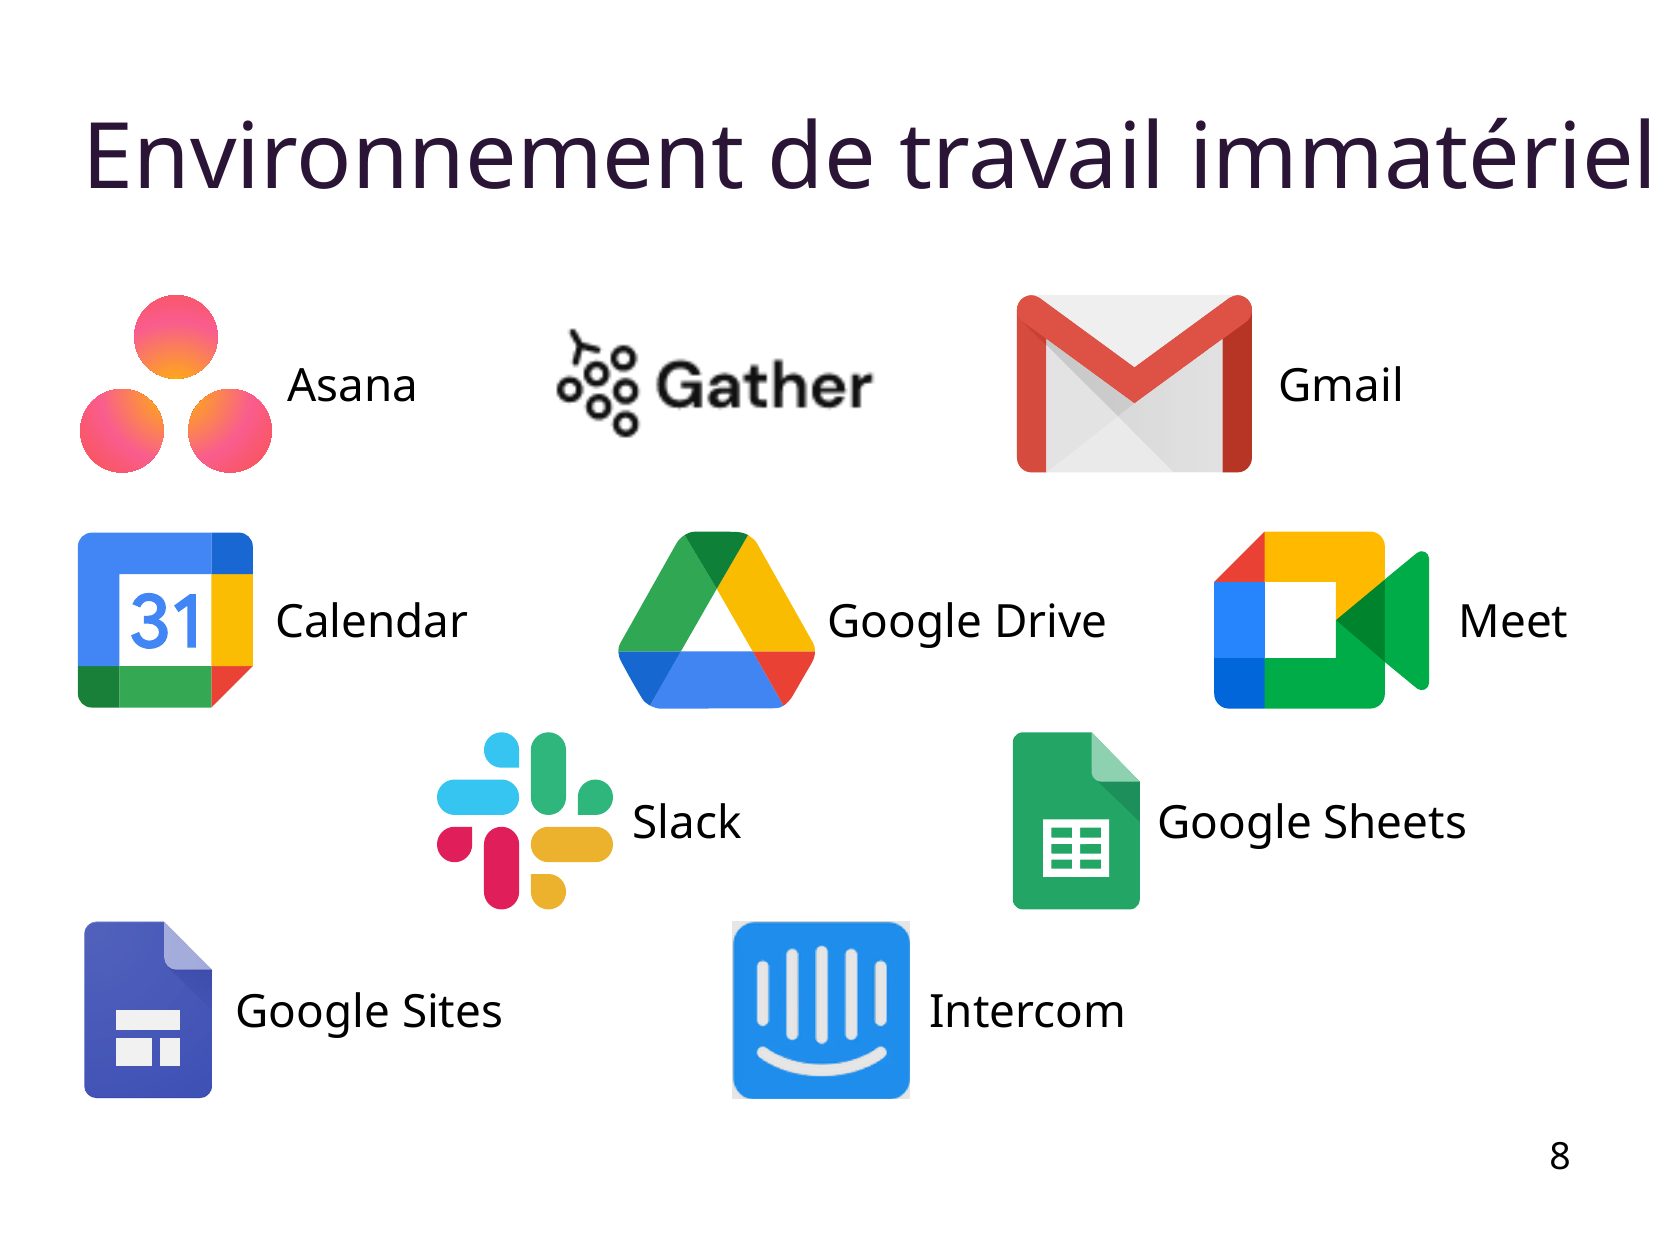

# Environnement de travail immatériel
Asana
Gmail
Calendar
Google Drive
Meet
Slack
Google Sheets
Google Sites
Intercom
8